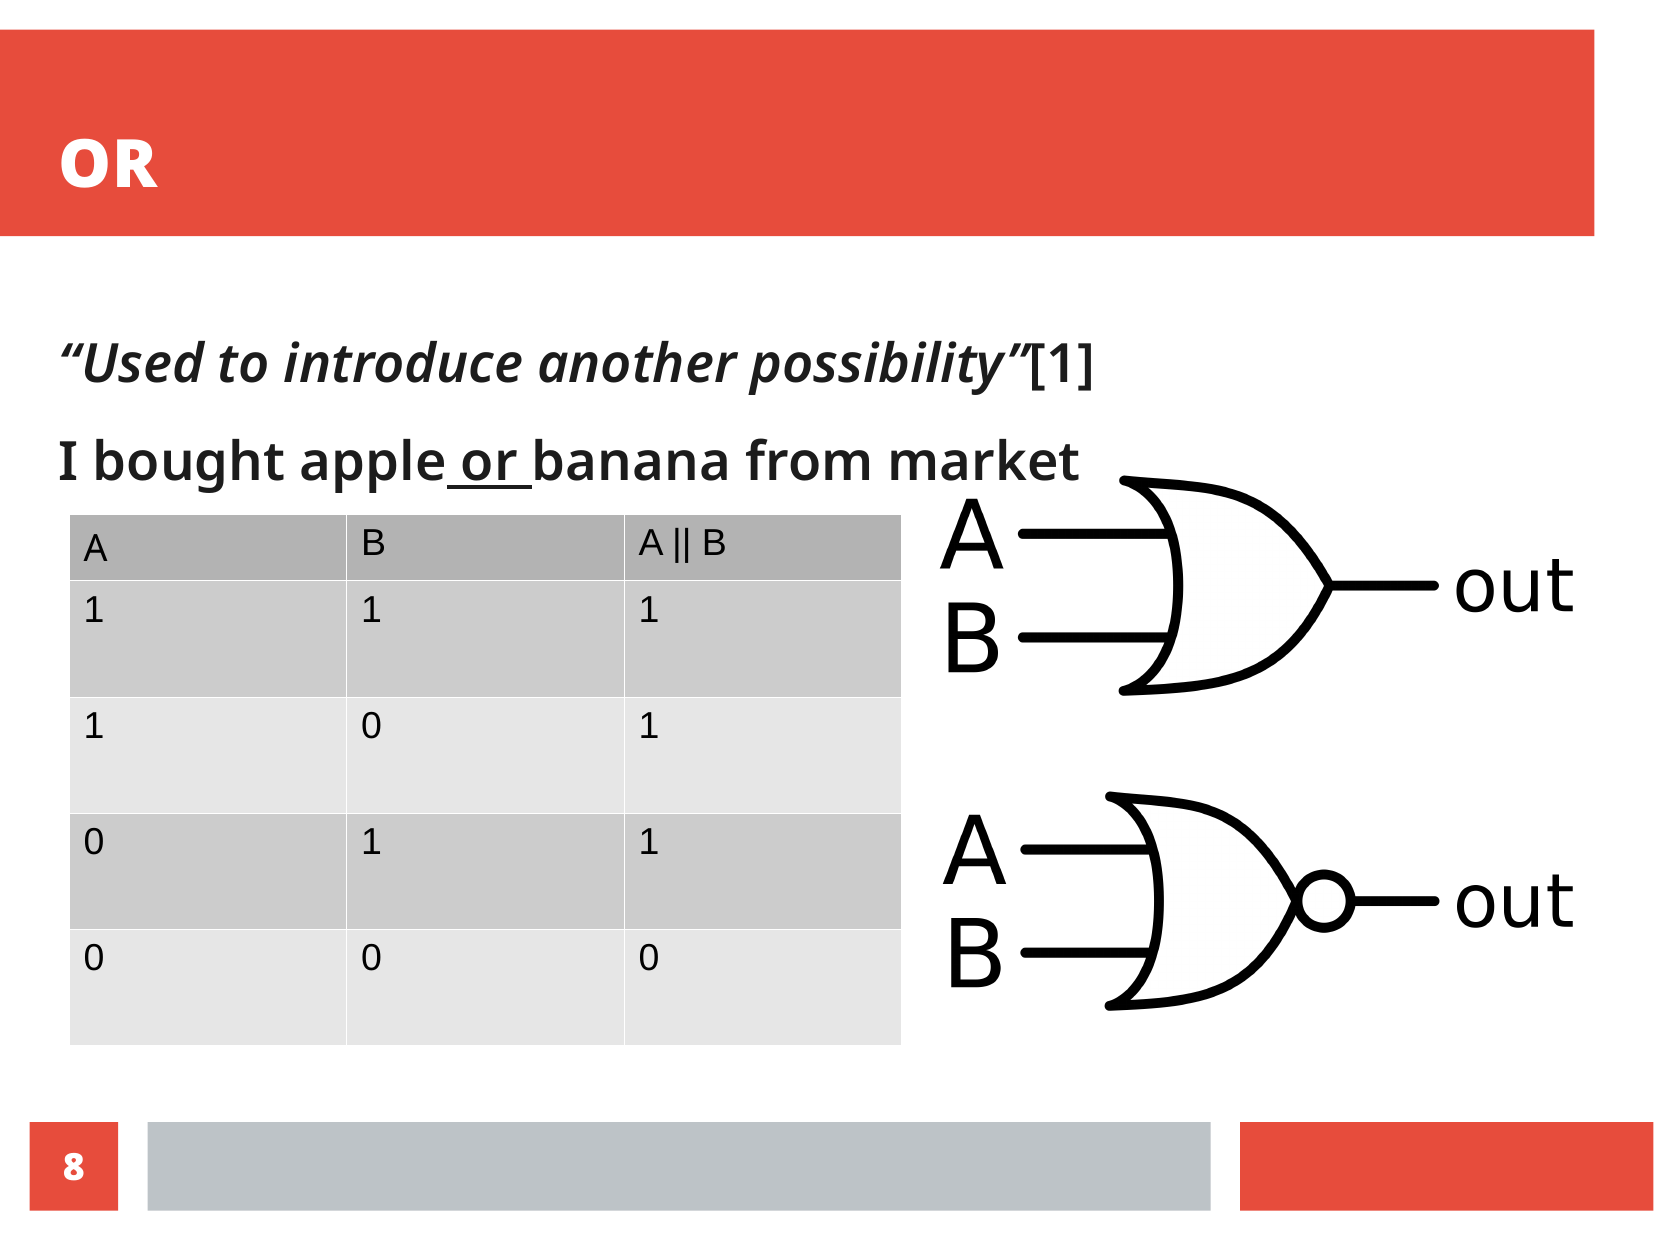

# OR
“Used to introduce another possibility”[1]
I bought apple or banana from market
| A | B | A || B |
| --- | --- | --- |
| 1 | 1 | 1 |
| 1 | 0 | 1 |
| 0 | 1 | 1 |
| 0 | 0 | 0 |
8